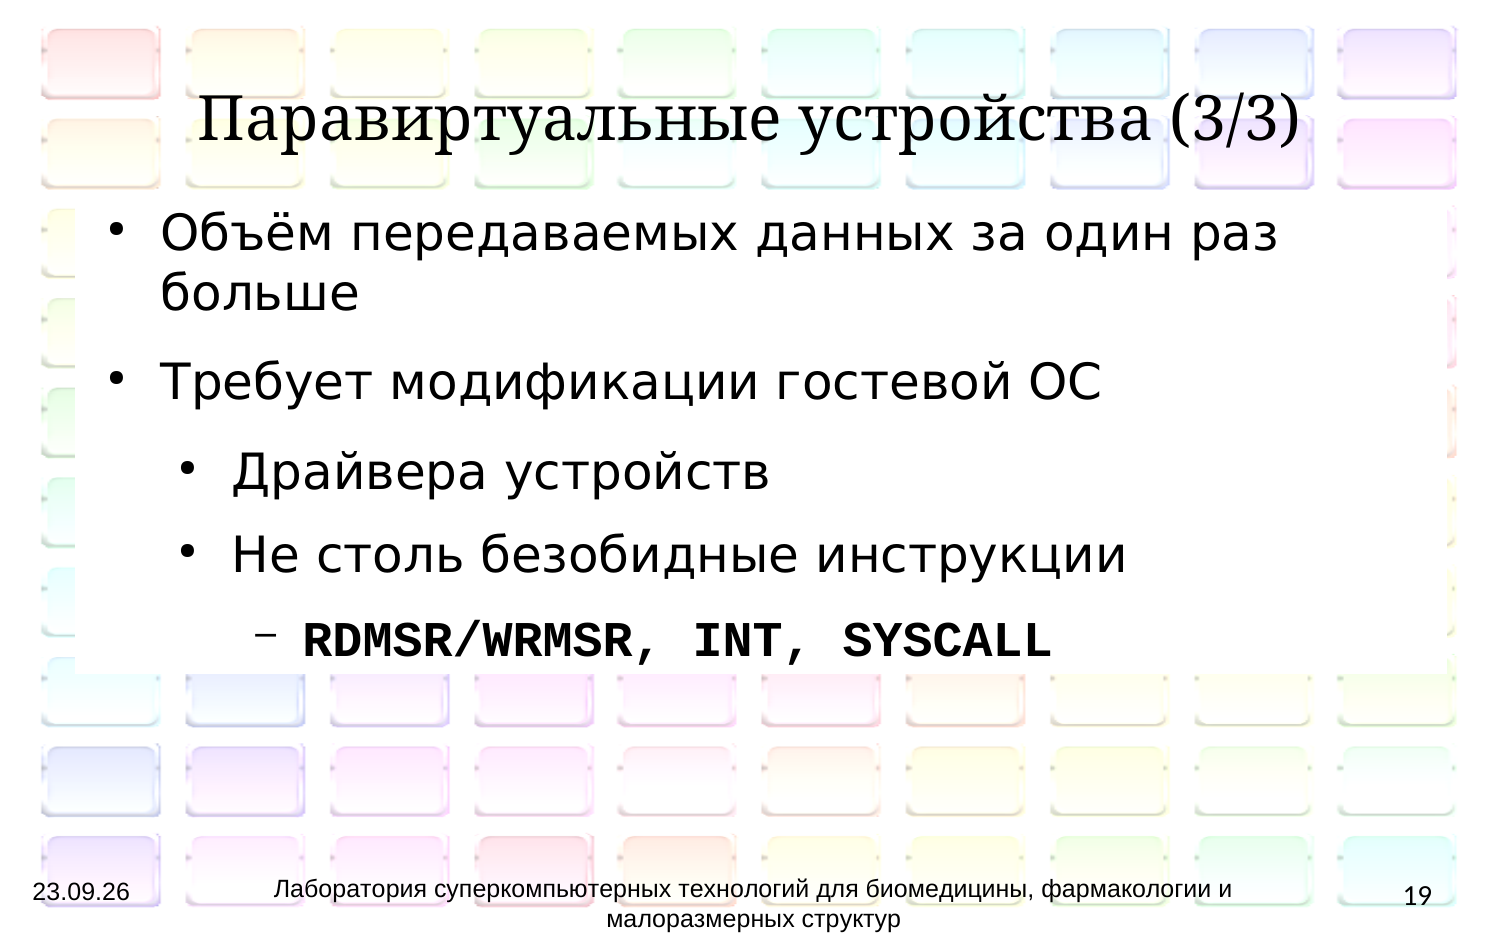

# Паравиртуальные устройства (3/3)
Объём передаваемых данных за один раз больше
Требует модификации гостевой ОС
Драйвера устройств
Не столь безобидные инструкции
RDMSR/WRMSR, INT, SYSCALL
Лаборатория суперкомпьютерных технологий для биомедицины, фармакологии и малоразмерных структур